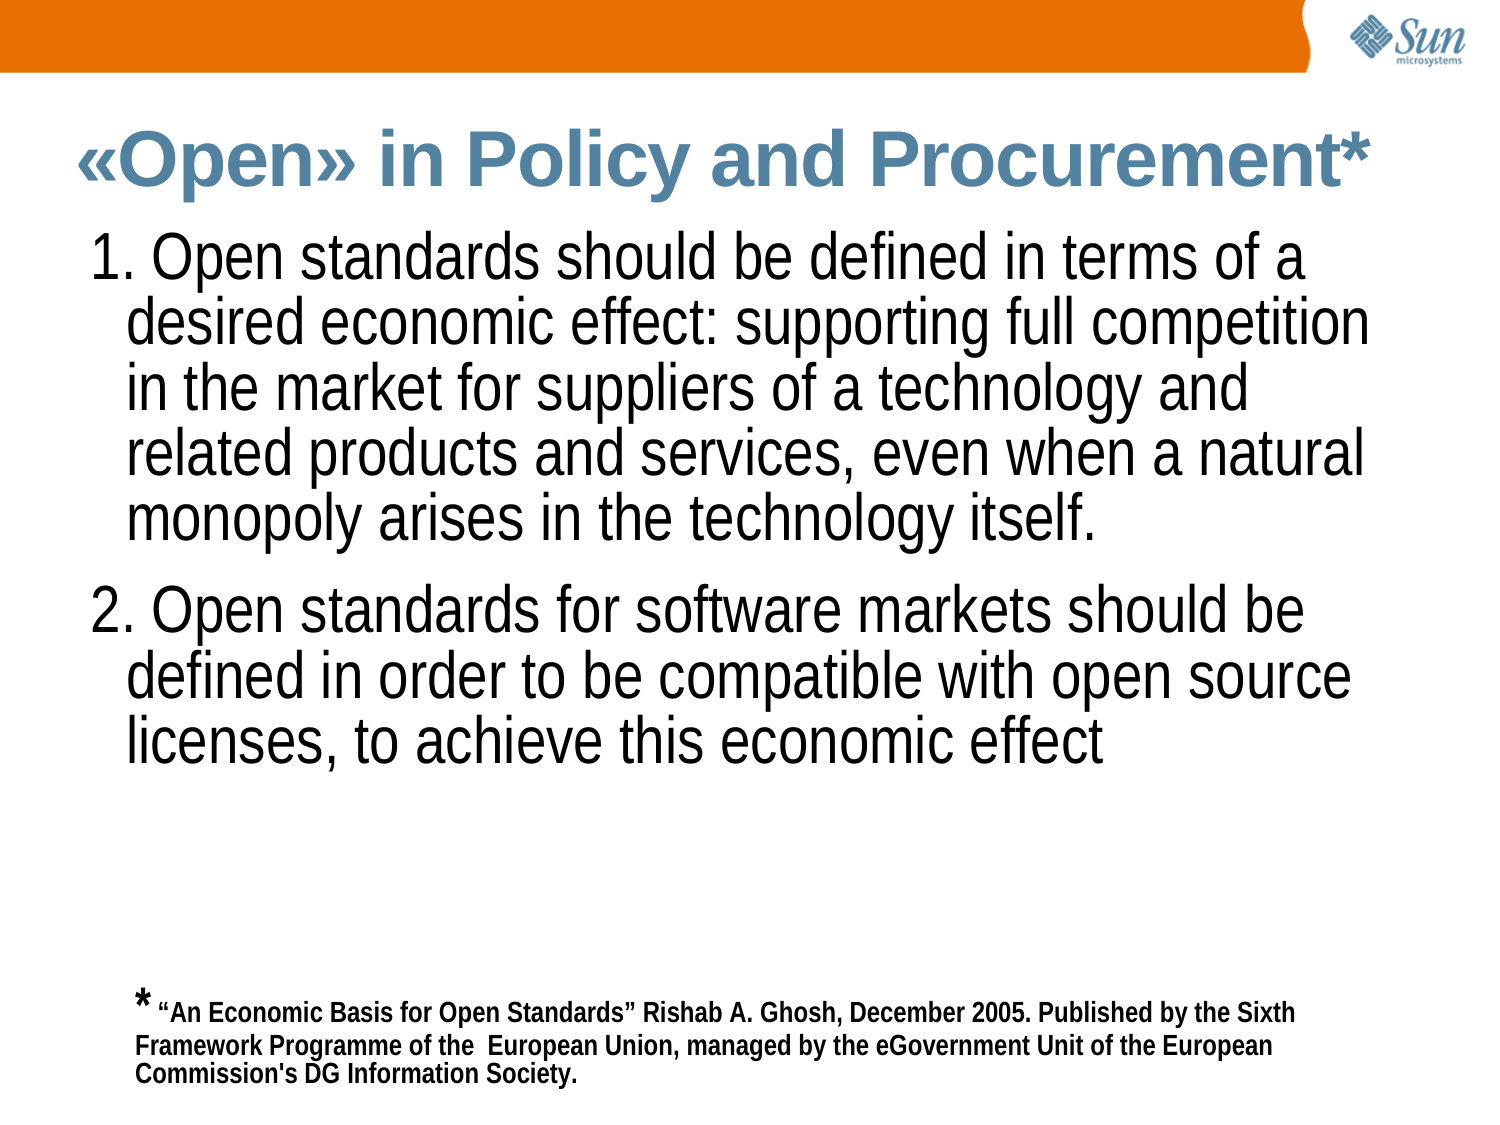

# «Open» in Policy and Procurement*
1. Open standards should be defined in terms of a desired economic effect: supporting full competition in the market for suppliers of a technology and related products and services, even when a natural monopoly arises in the technology itself.
2. Open standards for software markets should be defined in order to be compatible with open source licenses, to achieve this economic effect
* “An Economic Basis for Open Standards” Rishab A. Ghosh, December 2005. Published by the Sixth Framework Programme of the European Union, managed by the eGovernment Unit of the European Commission's DG Information Society.